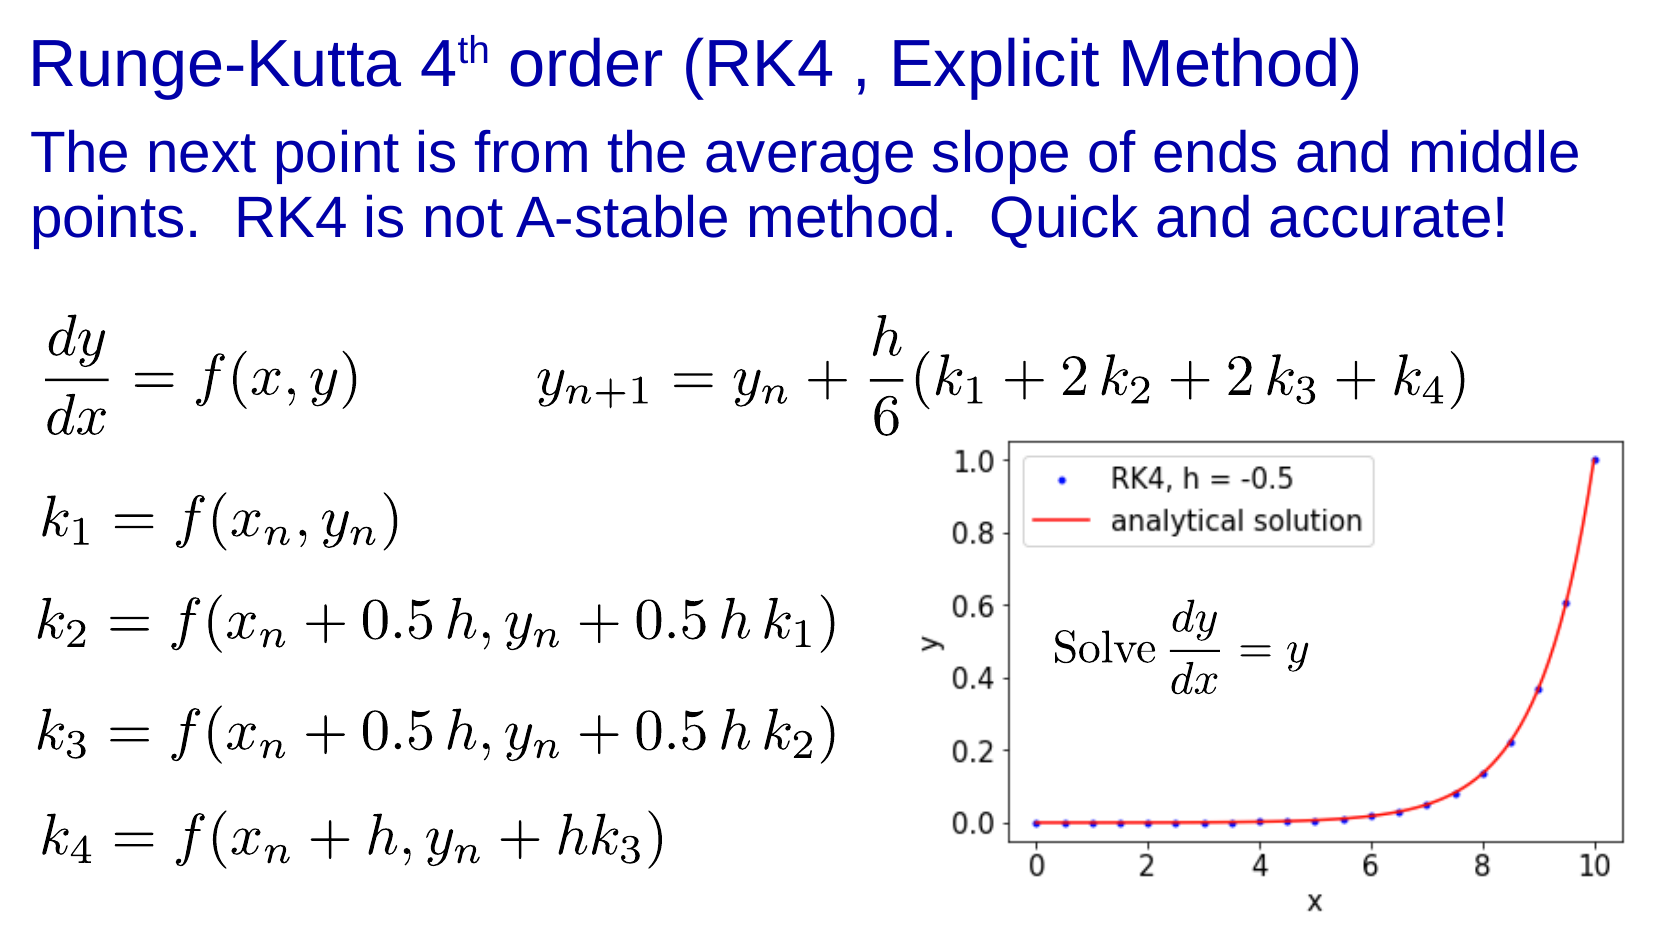

# Runge-Kutta 4th order (RK4 , Explicit Method)
The next point is from the average slope of ends and middle points. RK4 is not A-stable method. Quick and accurate!
17